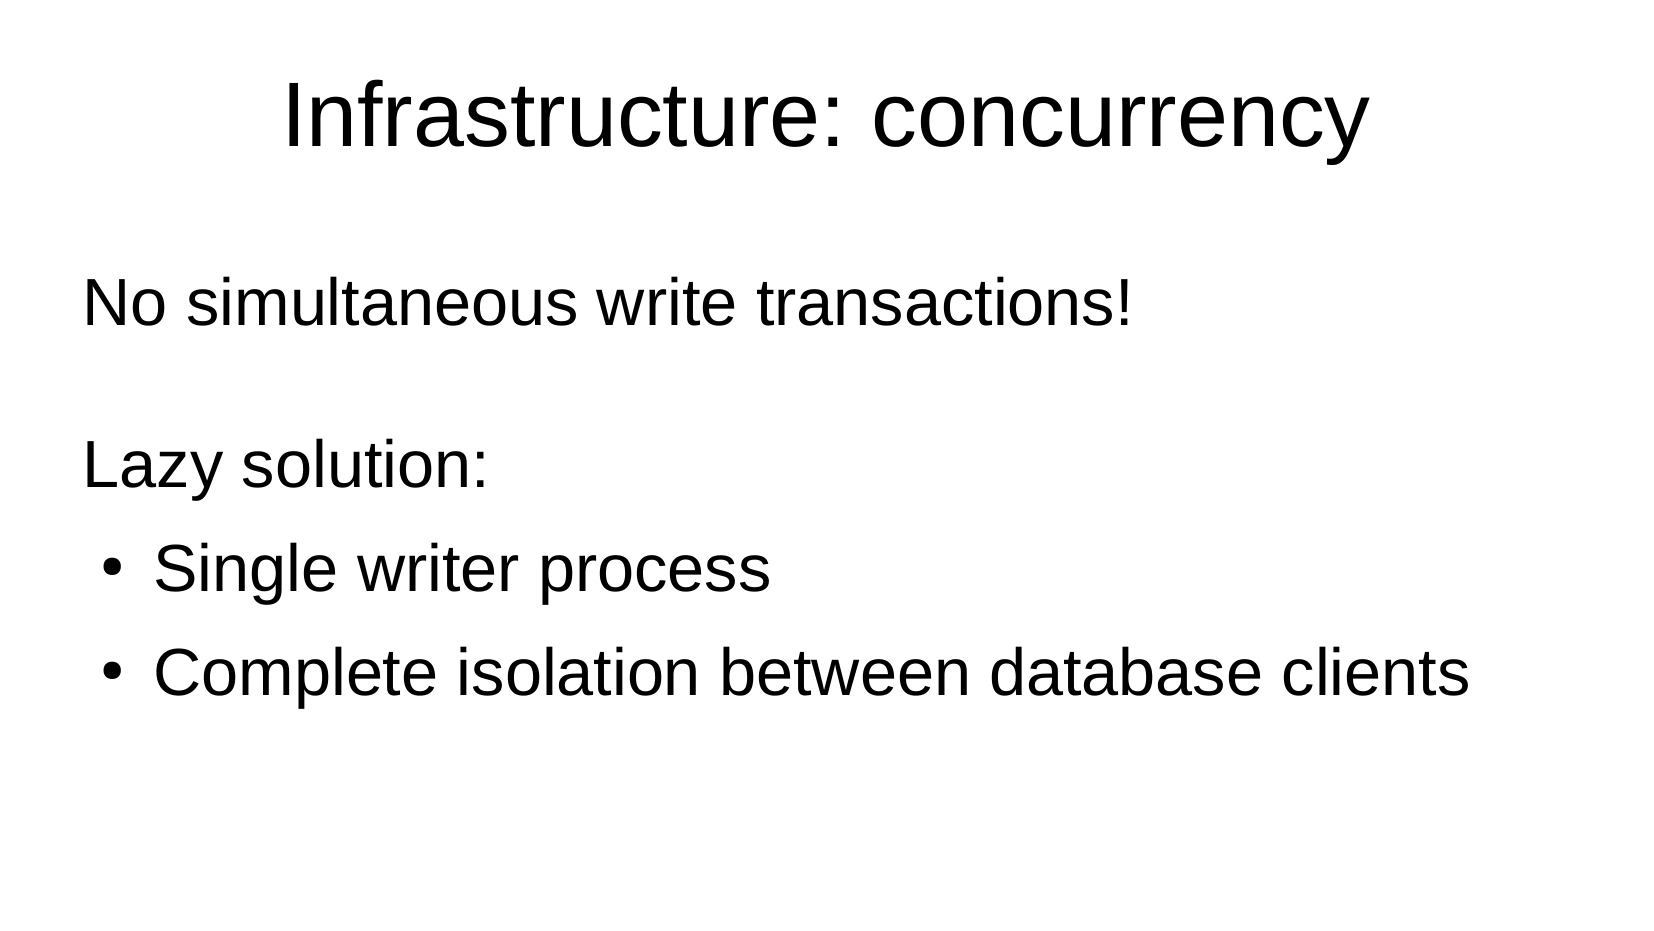

# Infrastructure: concurrency
No simultaneous write transactions!
Lazy solution:
Single writer process
Complete isolation between database clients